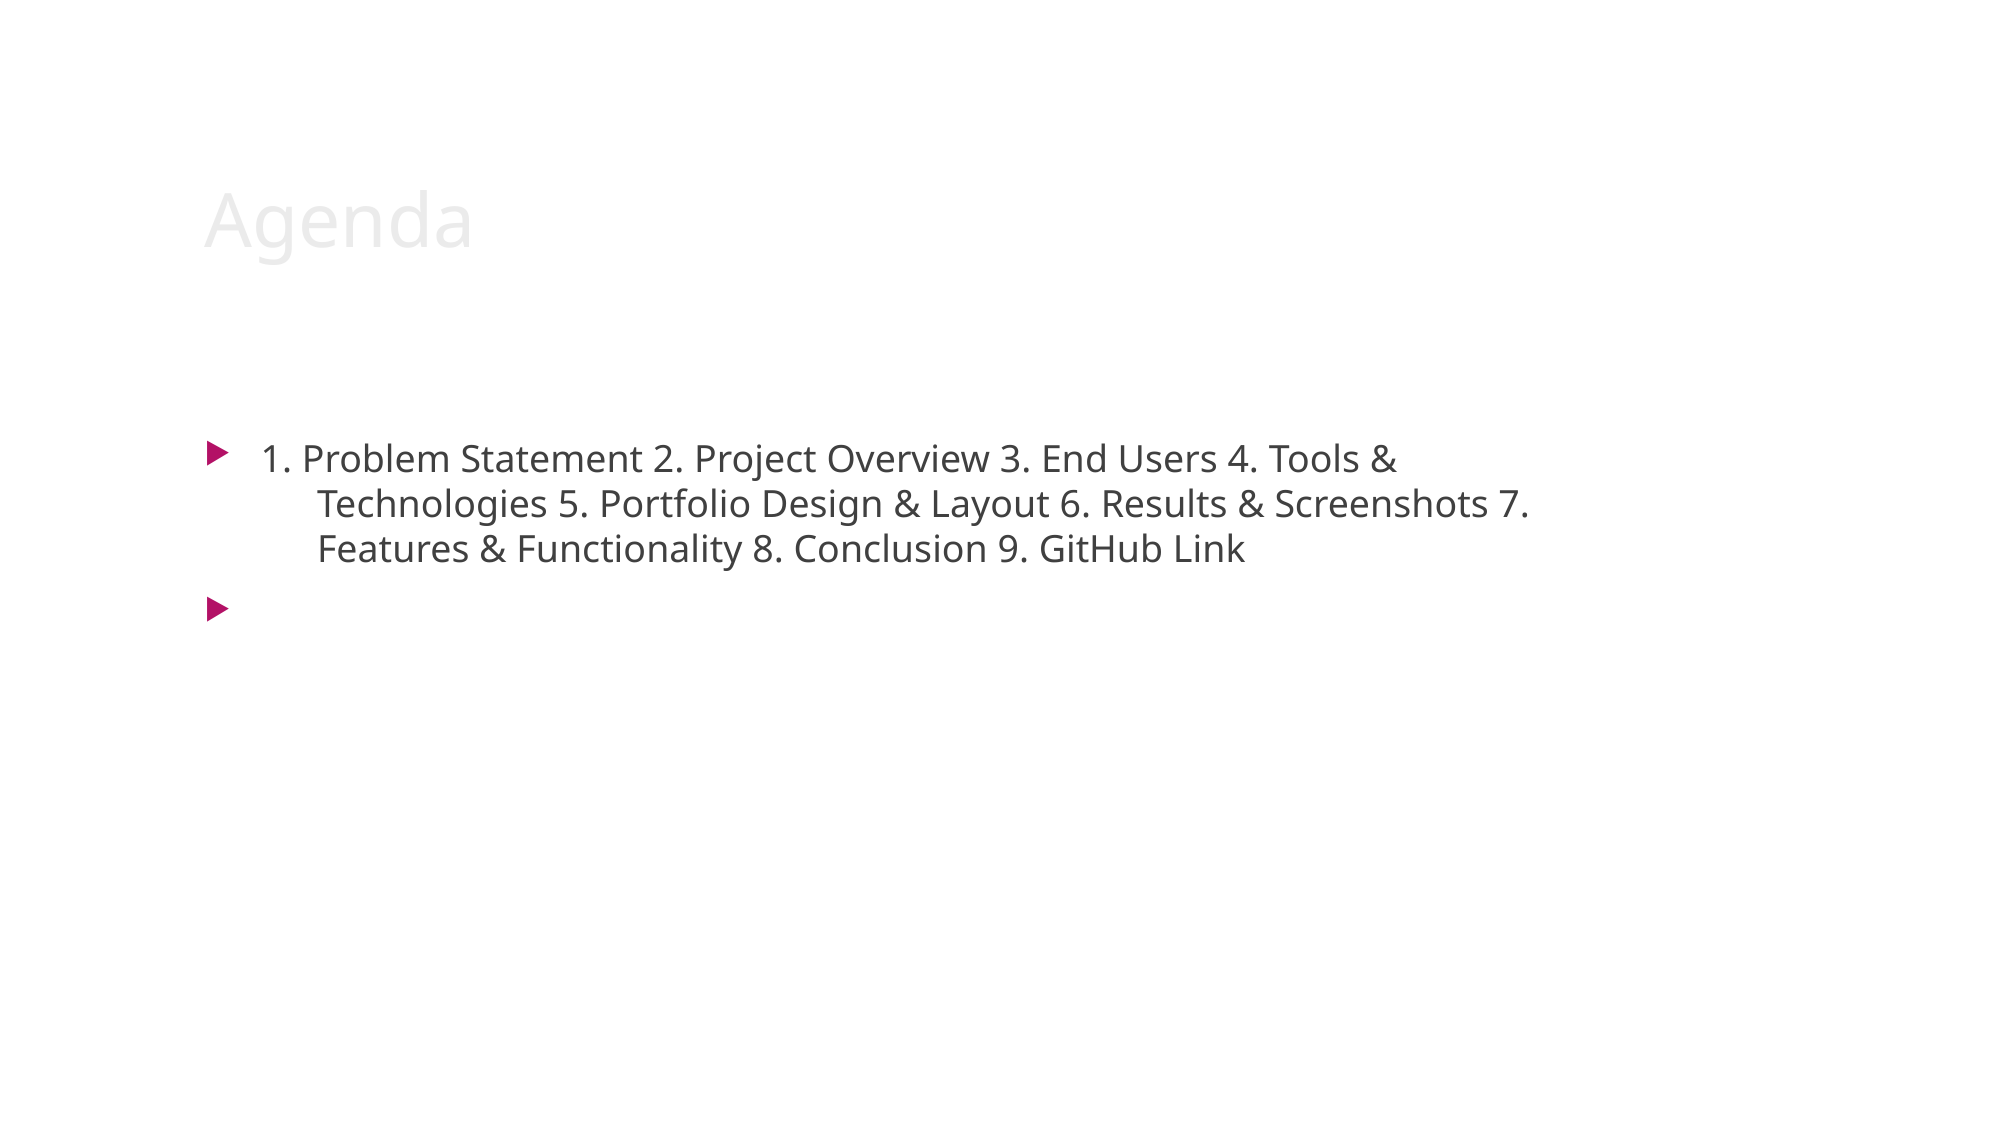

# Agenda
1. Problem Statement 2. Project Overview 3. End Users 4. Tools & Technologies 5. Portfolio Design & Layout 6. Results & Screenshots 7. Features & Functionality 8. Conclusion 9. GitHub Link